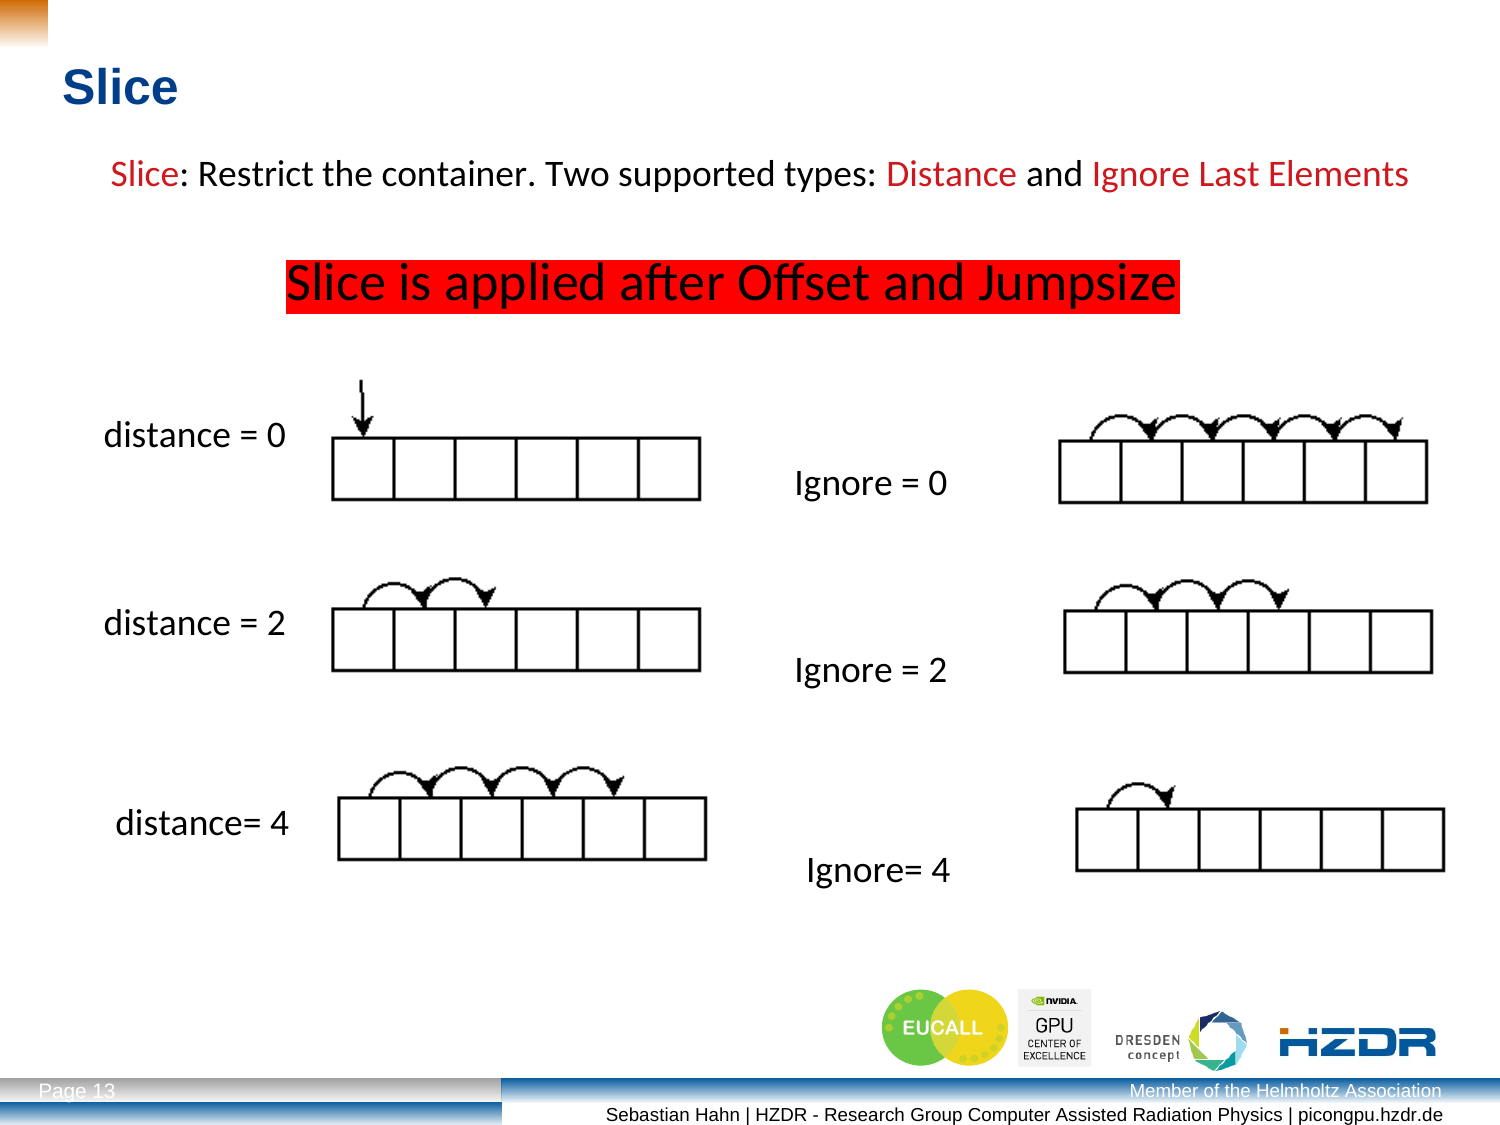

# Slice
Slice: Restrict the container. Two supported types: Distance and Ignore Last Elements
Slice is applied after Offset and Jumpsize
distance = 0
Ignore = 0
distance = 2
Ignore = 2
distance= 4
Ignore= 4